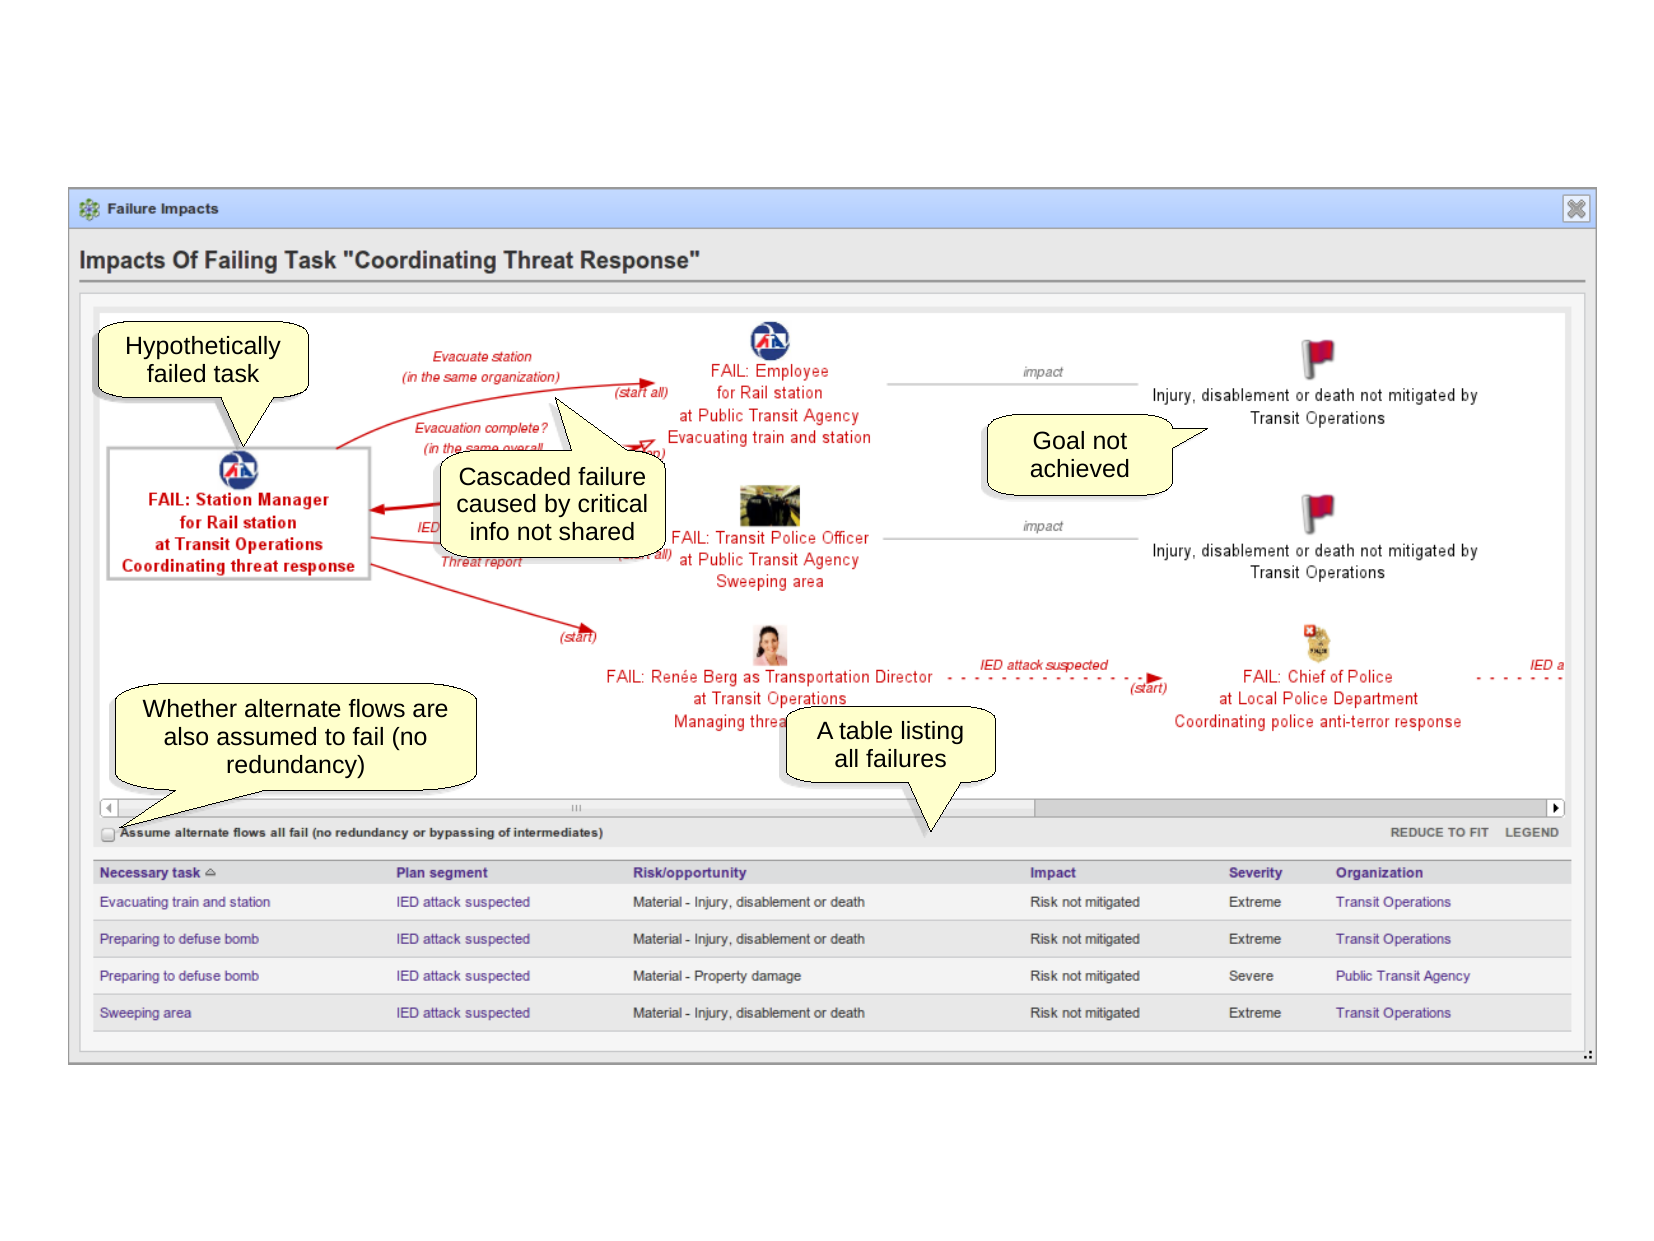

Hypothetically failed task
Hypothetically failed task
Goal not achieved
Cascaded failure caused by critical info not shared
Whether alternate flows are also assumed to fail (no redundancy)
A table listing all failures